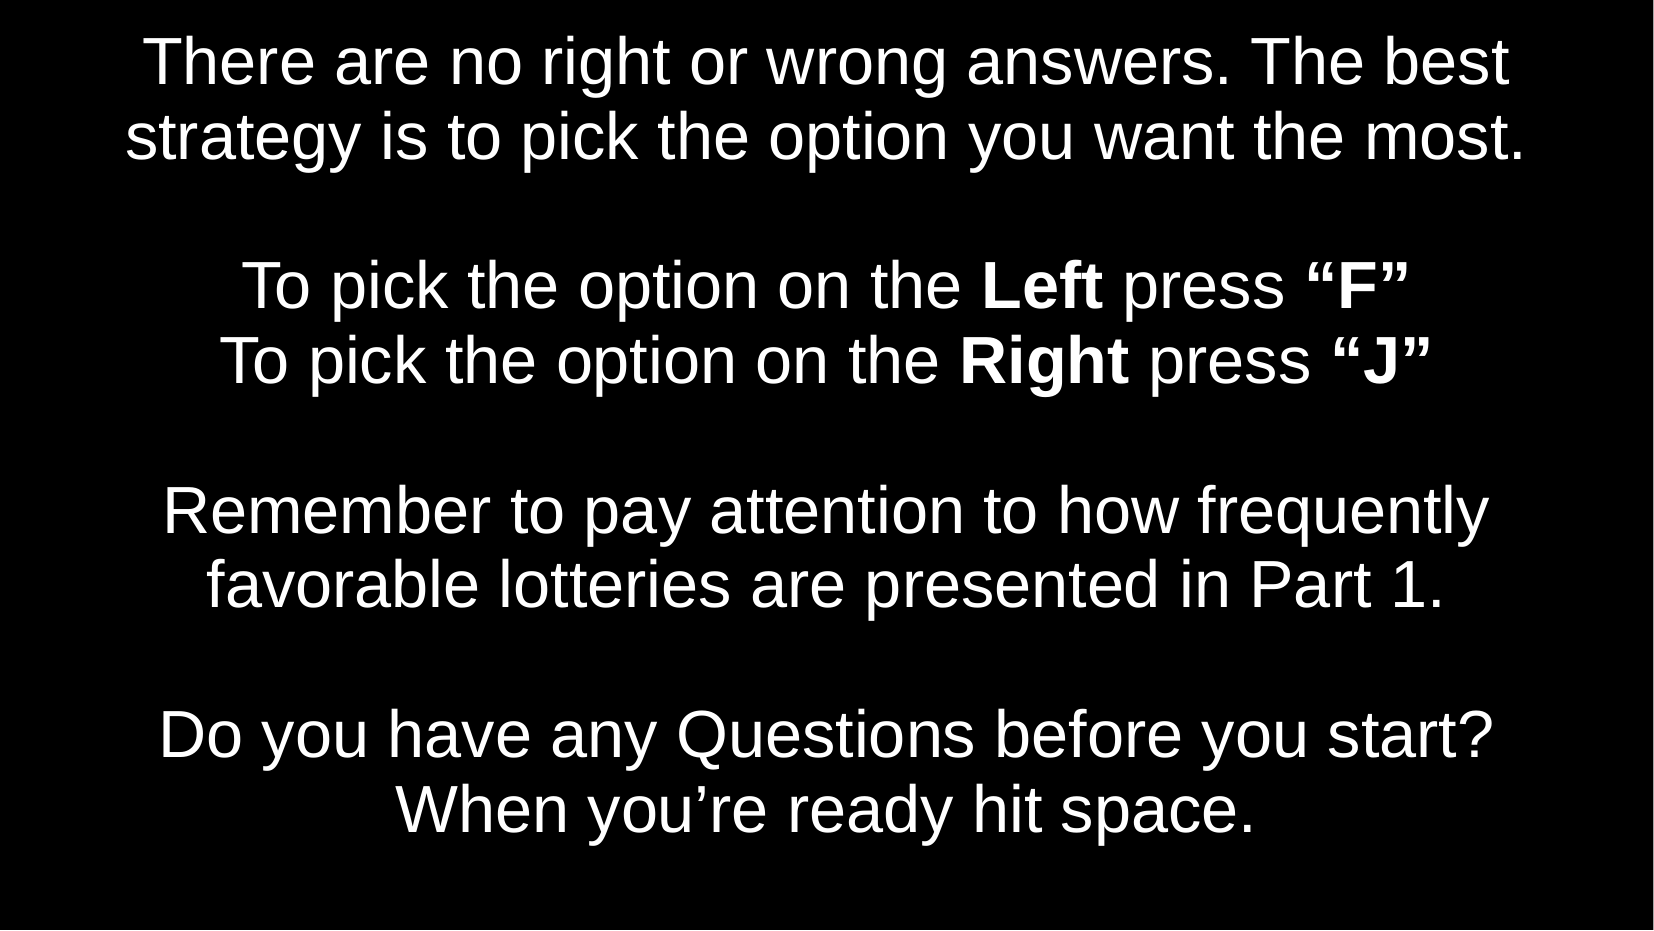

# There are no right or wrong answers. The best strategy is to pick the option you want the most.
To pick the option on the Left press “F”
To pick the option on the Right press “J”
Remember to pay attention to how frequently favorable lotteries are presented in Part 1.
Do you have any Questions before you start?
When you’re ready hit space.